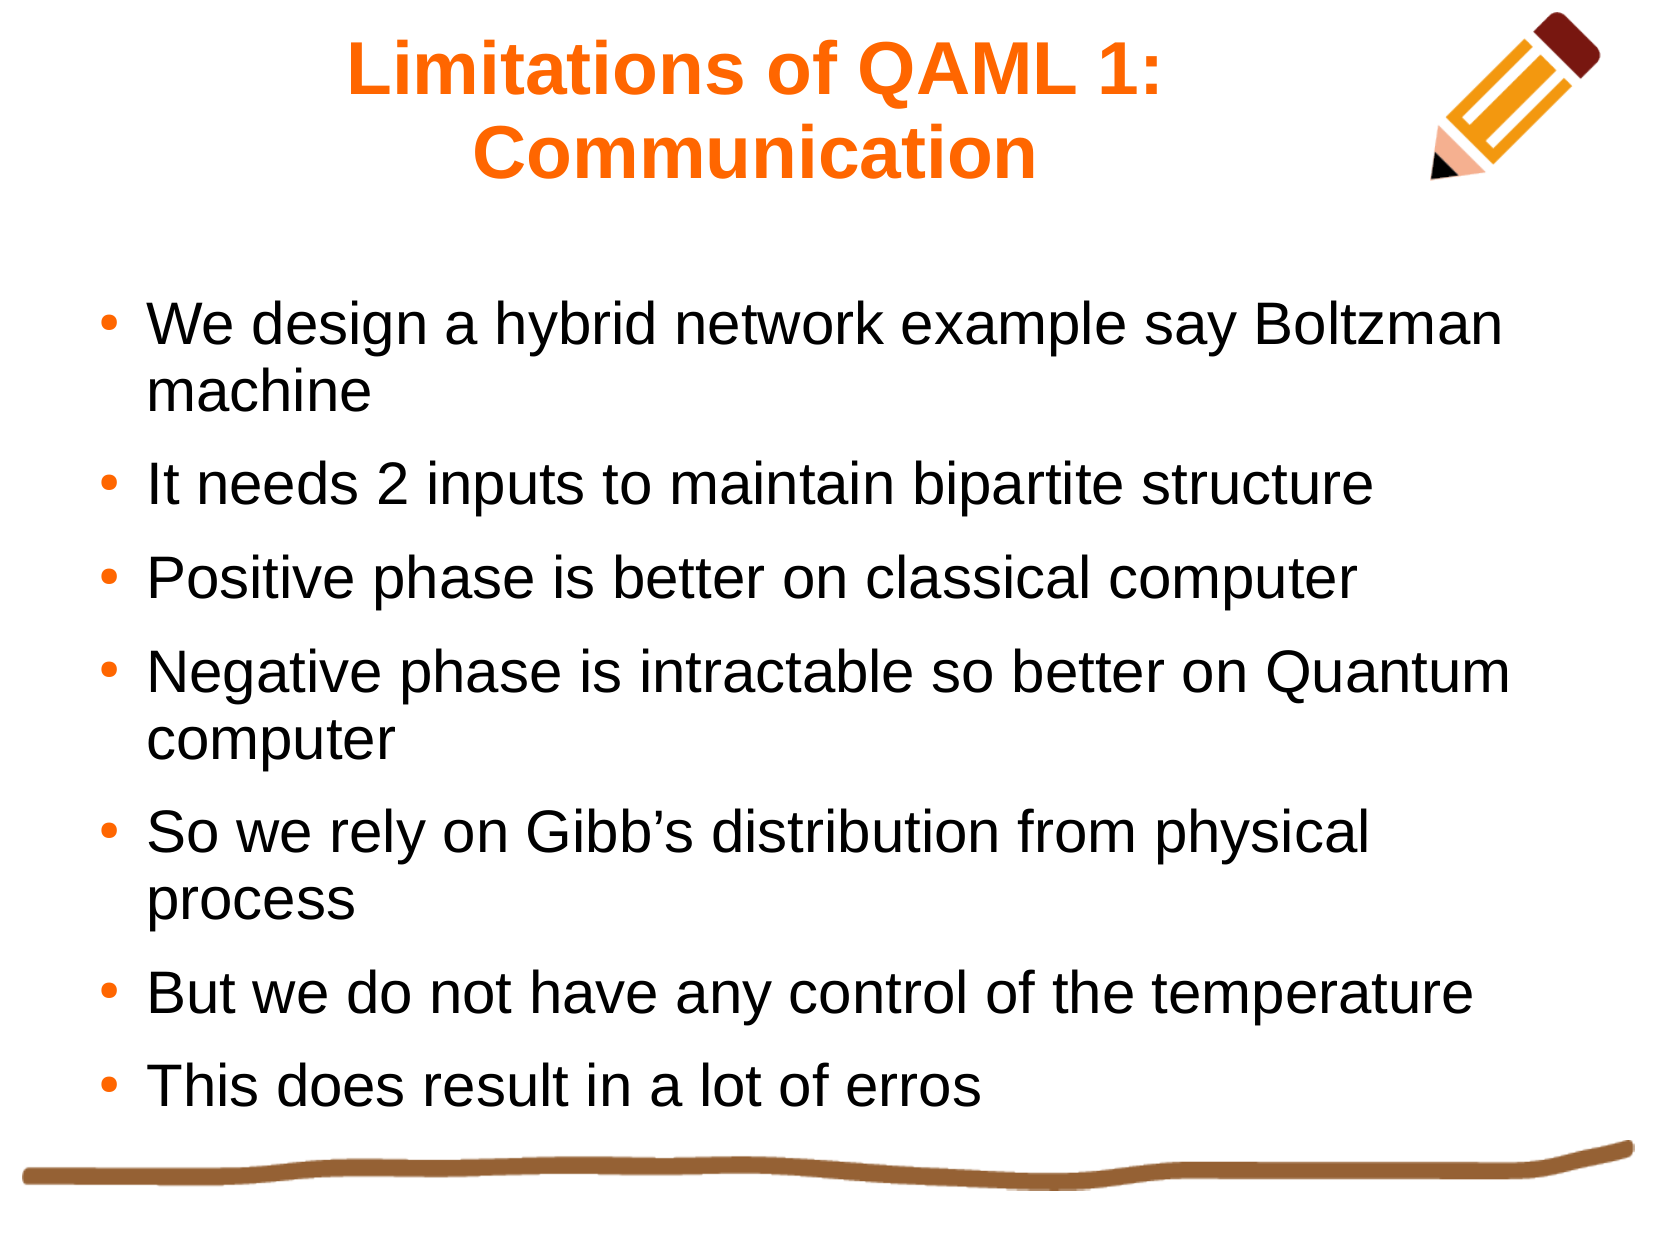

# Limitations of QAML 1: Communication
We design a hybrid network example say Boltzman machine
It needs 2 inputs to maintain bipartite structure
Positive phase is better on classical computer
Negative phase is intractable so better on Quantum computer
So we rely on Gibb’s distribution from physical process
But we do not have any control of the temperature
This does result in a lot of erros